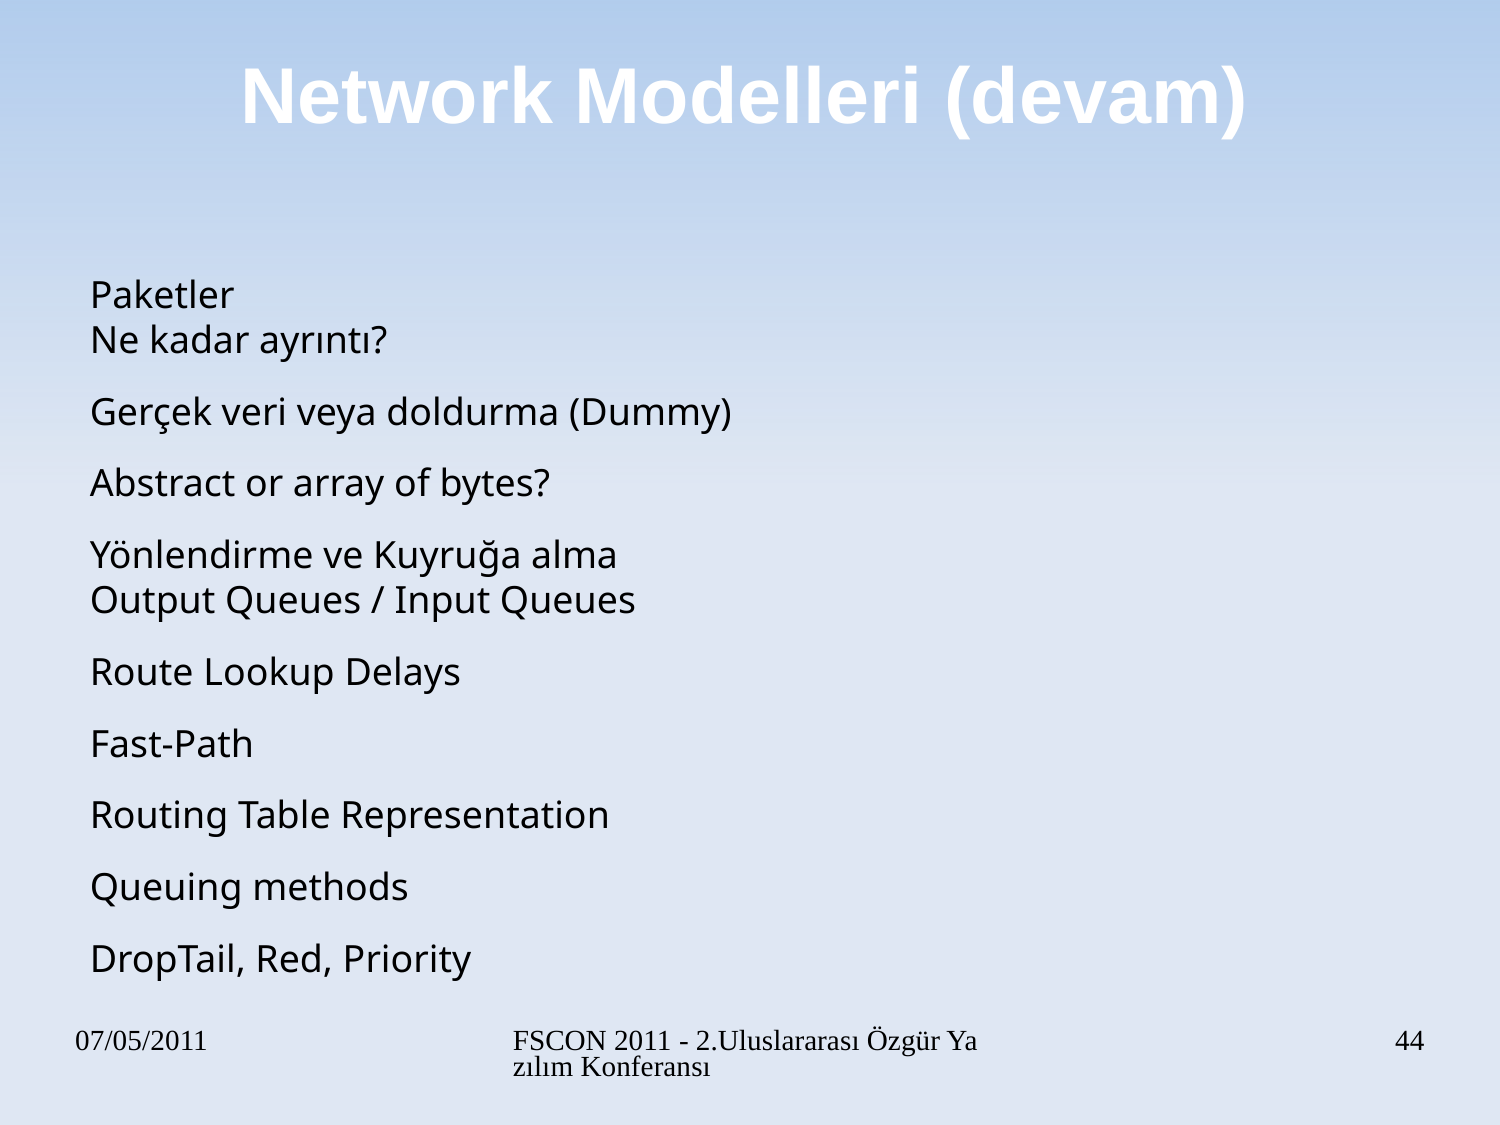

Network Modelleri (devam)
# Paketler
Ne kadar ayrıntı?
Gerçek veri veya doldurma (Dummy)
Abstract or array of bytes?
Yönlendirme ve Kuyruğa alma
Output Queues / Input Queues
Route Lookup Delays
Fast-Path
Routing Table Representation
Queuing methods
DropTail, Red, Priority
07/05/2011
FSCON 2011 - 2.Uluslararası Özgür Yazılım Konferansı
44